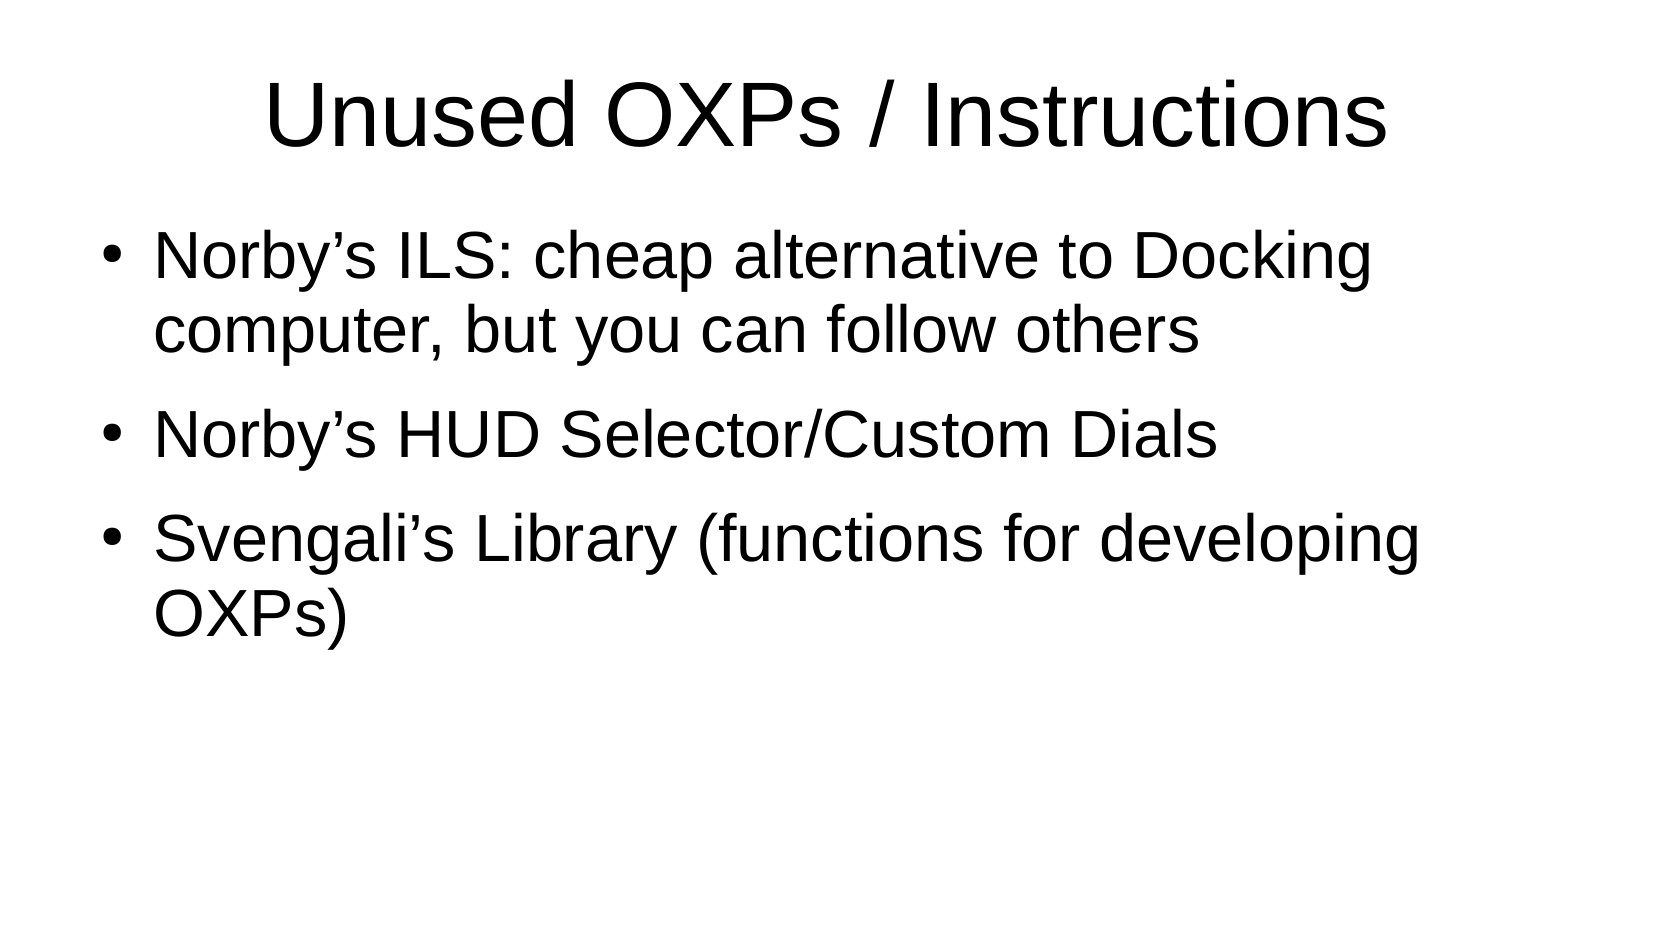

# Unused OXPs / Instructions
Norby’s ILS: cheap alternative to Docking computer, but you can follow others
Norby’s HUD Selector/Custom Dials
Svengali’s Library (functions for developing OXPs)